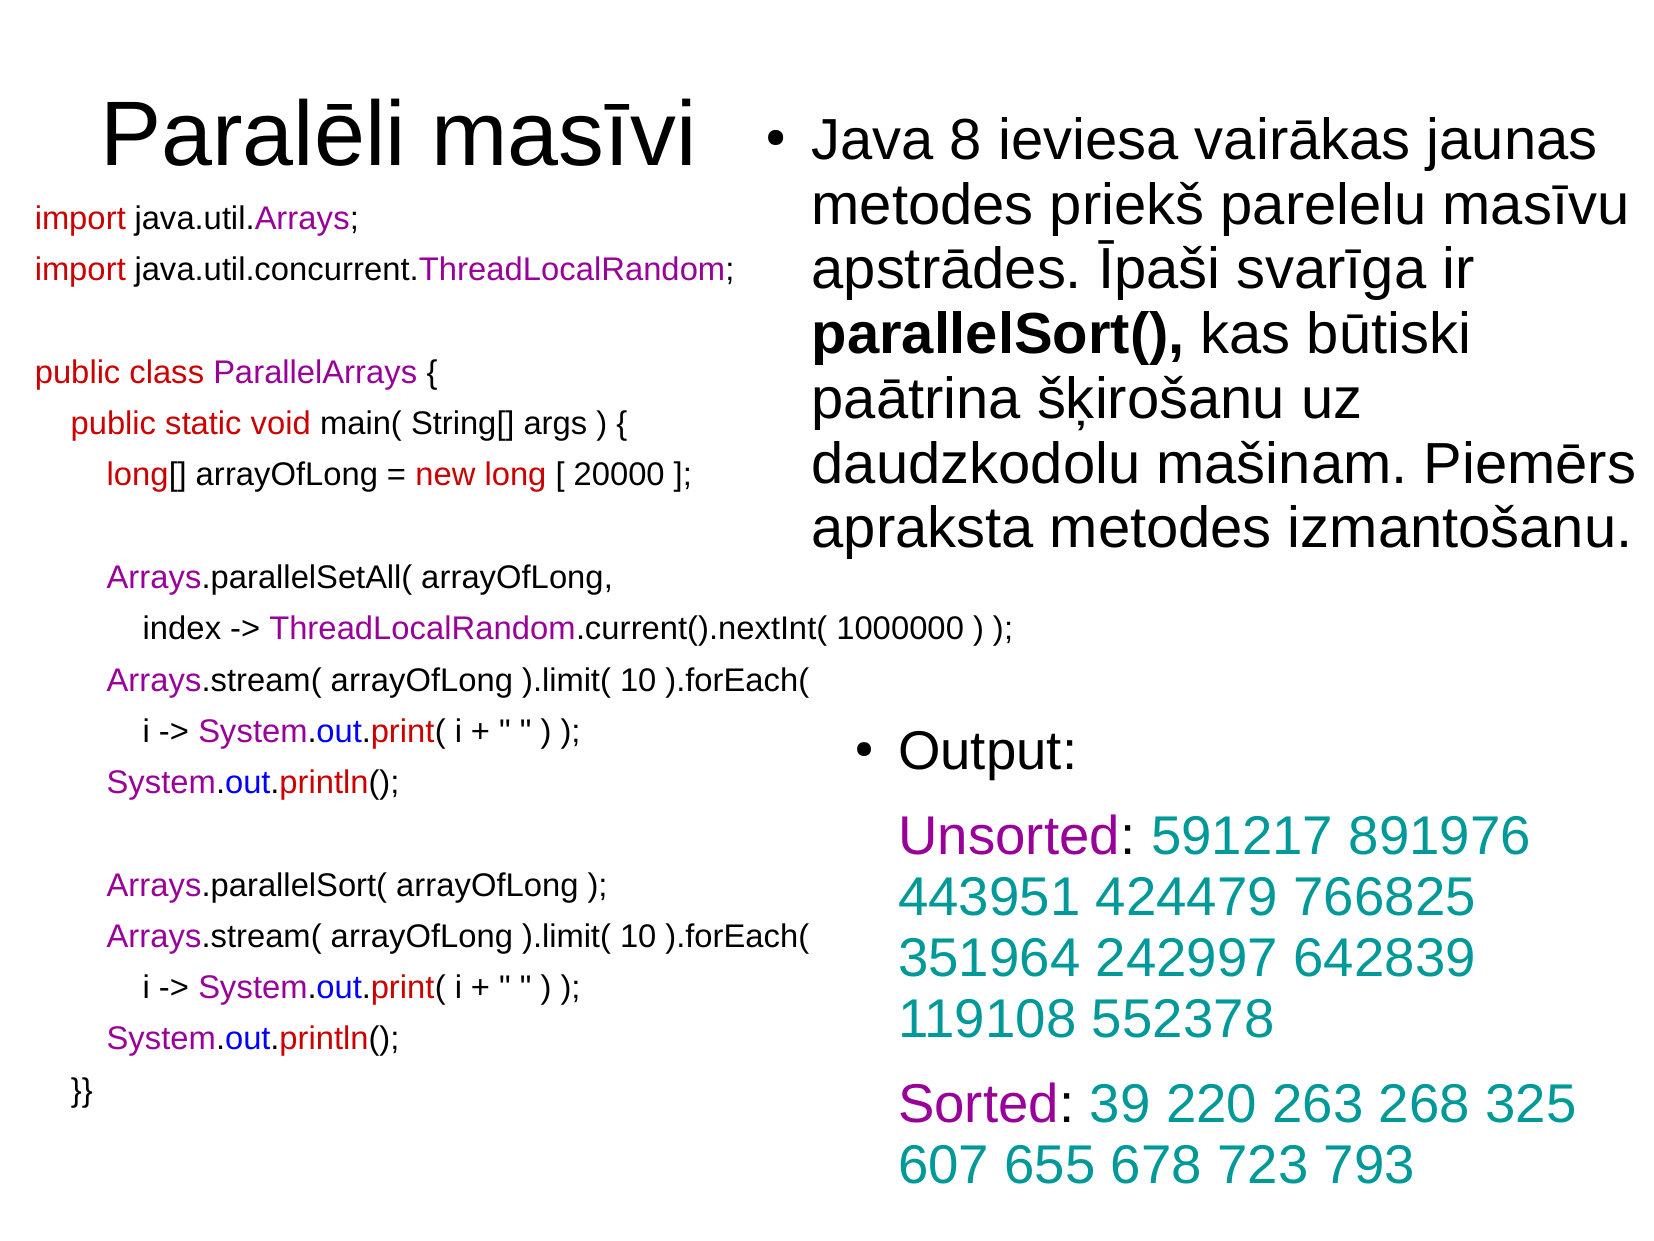

# Paralēli masīvi
Java 8 ieviesa vairākas jaunas metodes priekš parelelu masīvu apstrādes. Īpaši svarīga ir parallelSort(), kas būtiski paātrina šķirošanu uz daudzkodolu mašinam. Piemērs apraksta metodes izmantošanu.
import java.util.Arrays;
import java.util.concurrent.ThreadLocalRandom;
public class ParallelArrays {
 public static void main( String[] args ) {
 long[] arrayOfLong = new long [ 20000 ];
 Arrays.parallelSetAll( arrayOfLong,
 index -> ThreadLocalRandom.current().nextInt( 1000000 ) );
 Arrays.stream( arrayOfLong ).limit( 10 ).forEach(
 i -> System.out.print( i + " " ) );
 System.out.println();
 Arrays.parallelSort( arrayOfLong );
 Arrays.stream( arrayOfLong ).limit( 10 ).forEach(
 i -> System.out.print( i + " " ) );
 System.out.println();
 }}
Output:
Unsorted: 591217 891976 443951 424479 766825 351964 242997 642839 119108 552378
Sorted: 39 220 263 268 325 607 655 678 723 793